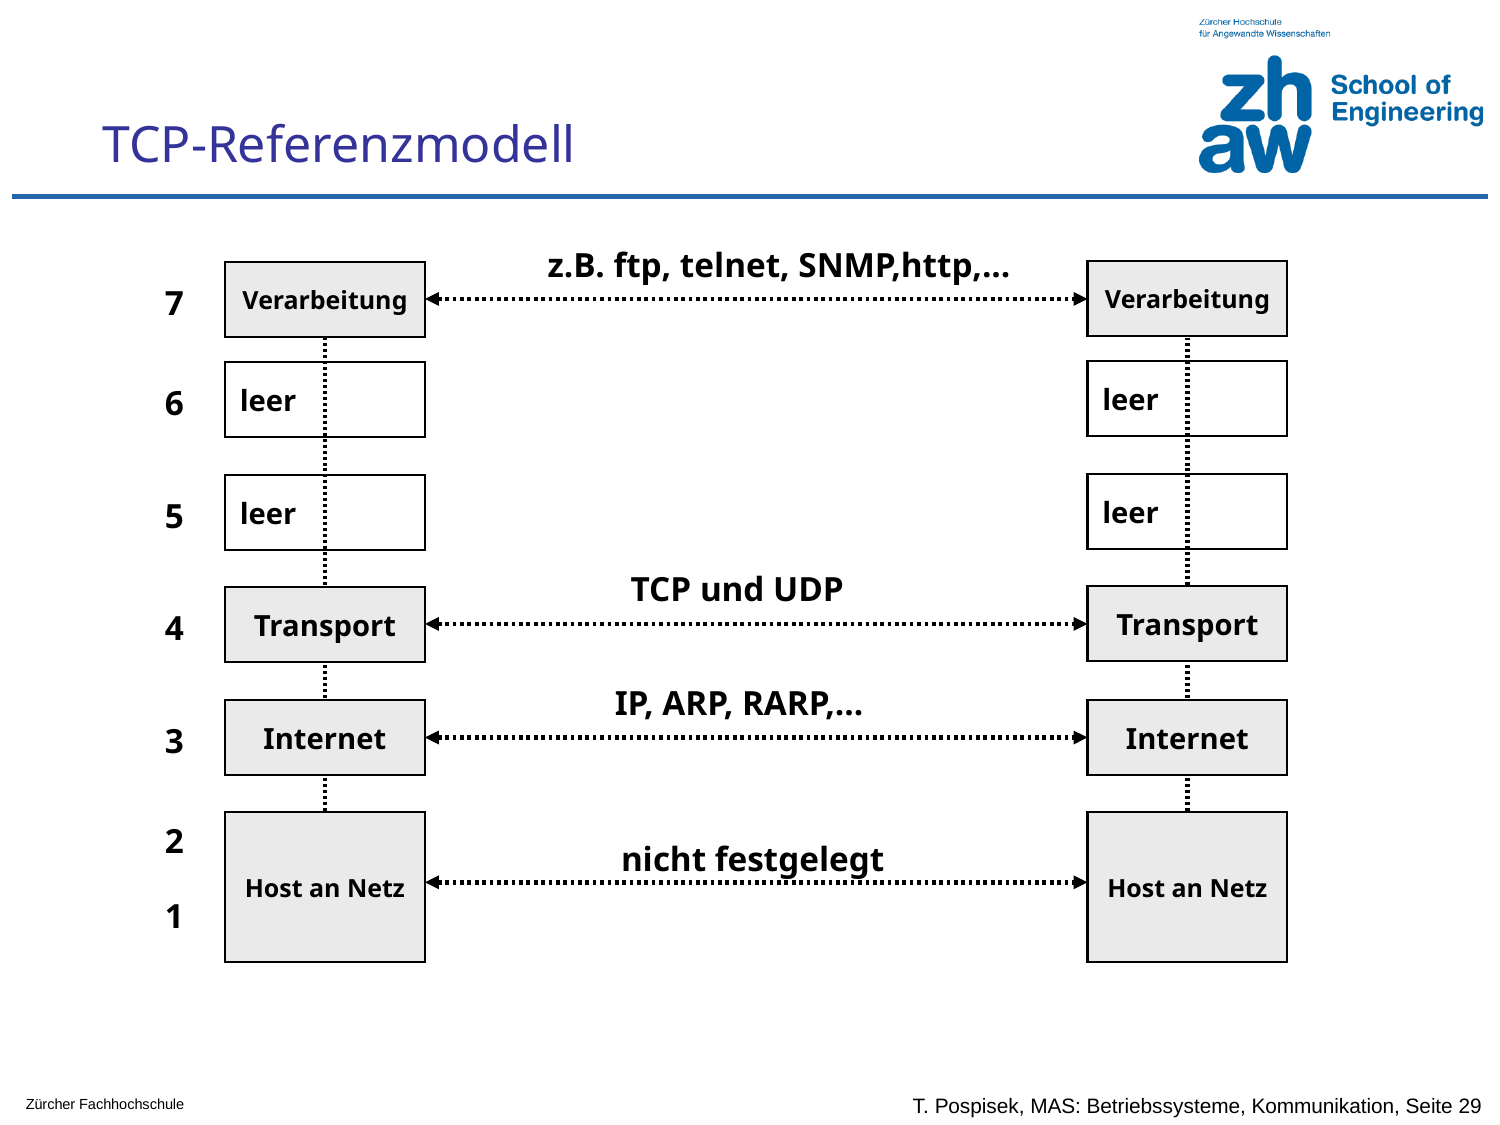

# TCP-Referenzmodell
z.B. ftp, telnet, SNMP,http,...
Verarbeitung
Verarbeitung
7
leer
leer
6
leer
leer
5
TCP und UDP
Transport
Transport
4
IP, ARP, RARP,...
Internet
Internet
3
2
Host an Netz
Host an Netz
nicht festgelegt
1